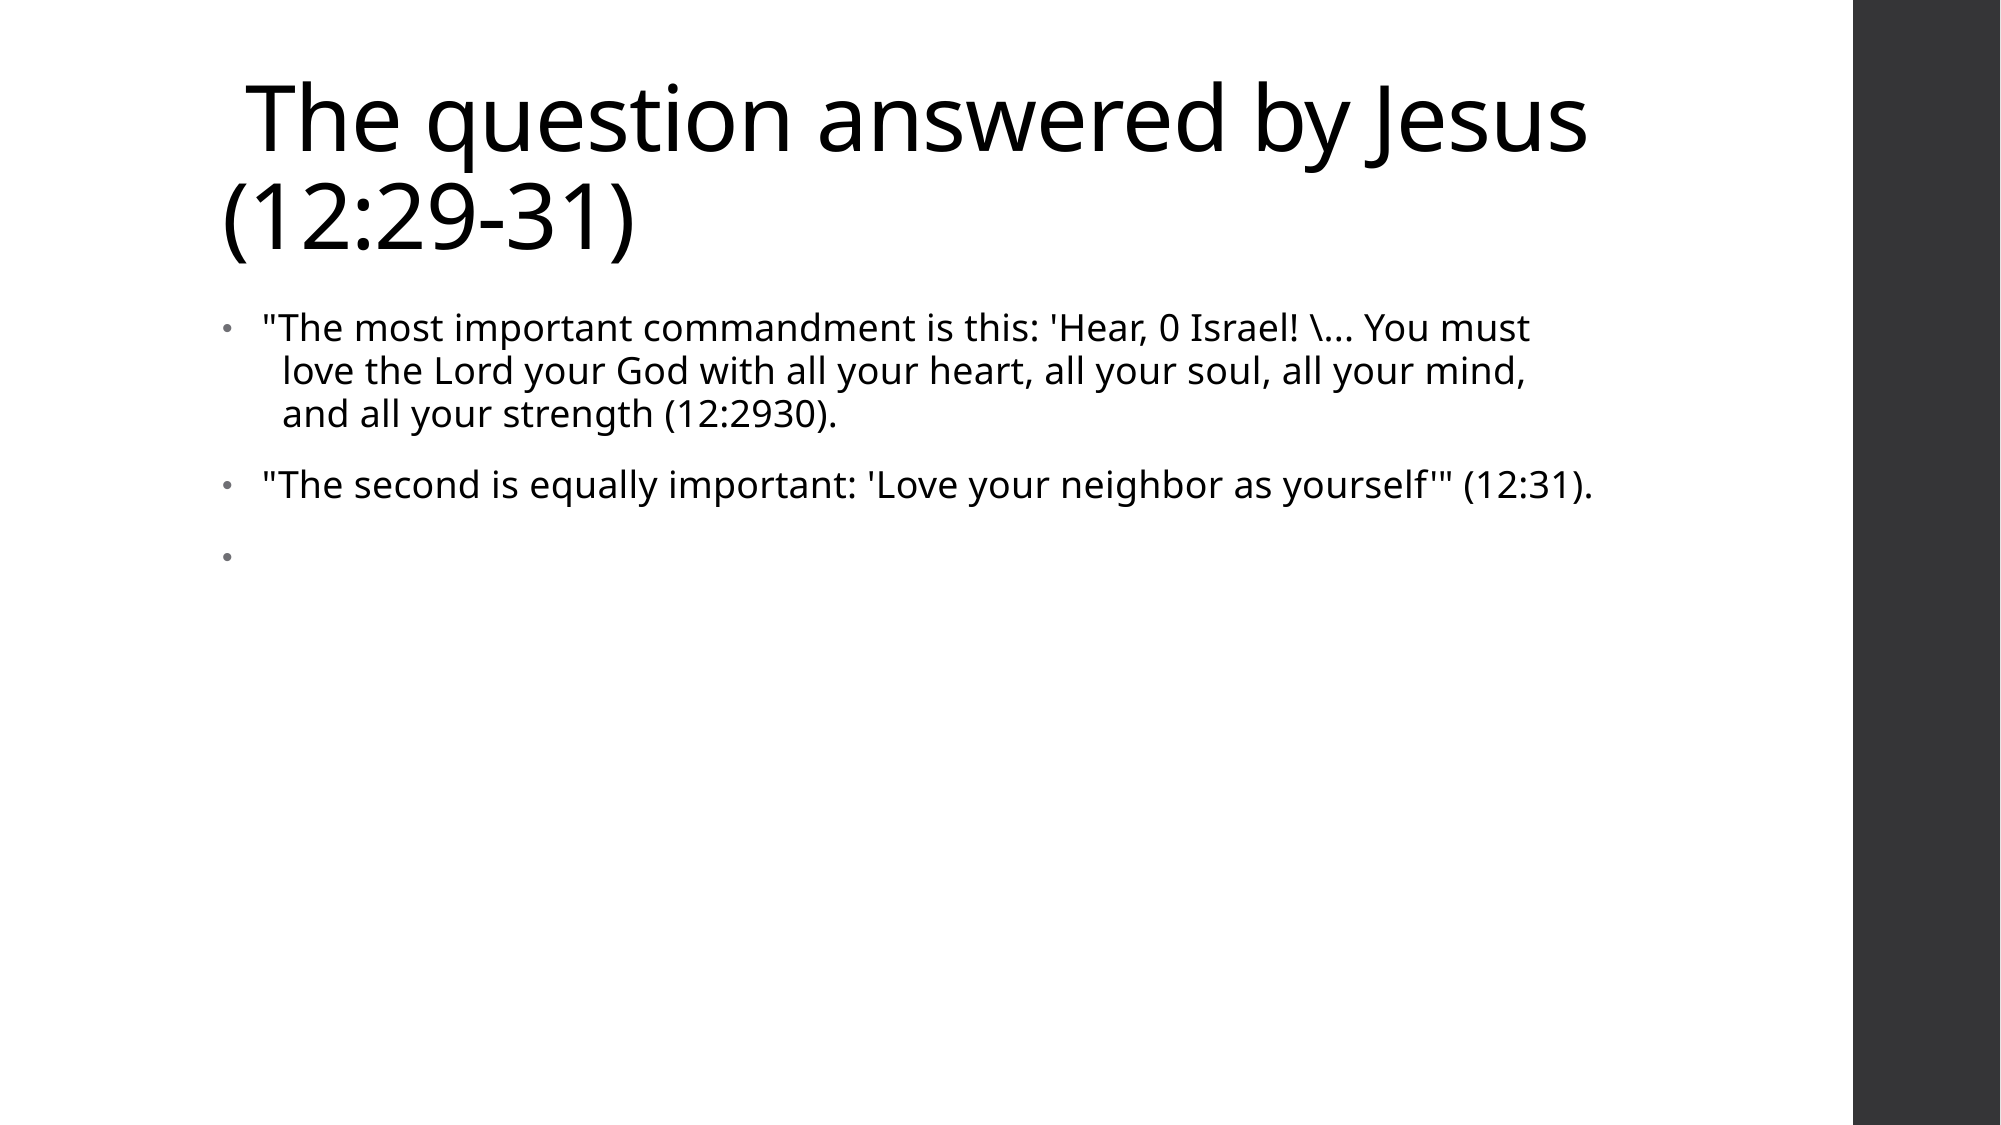

# The question answered by Jesus (12:29-31)
 "The most important commandment is this: 'Hear, 0 Israel! \... You must love the Lord your God with all your heart, all your soul, all your mind, and all your strength (12:2930).
 "The second is equally important: 'Love your neighbor as yourself'" (12:31).